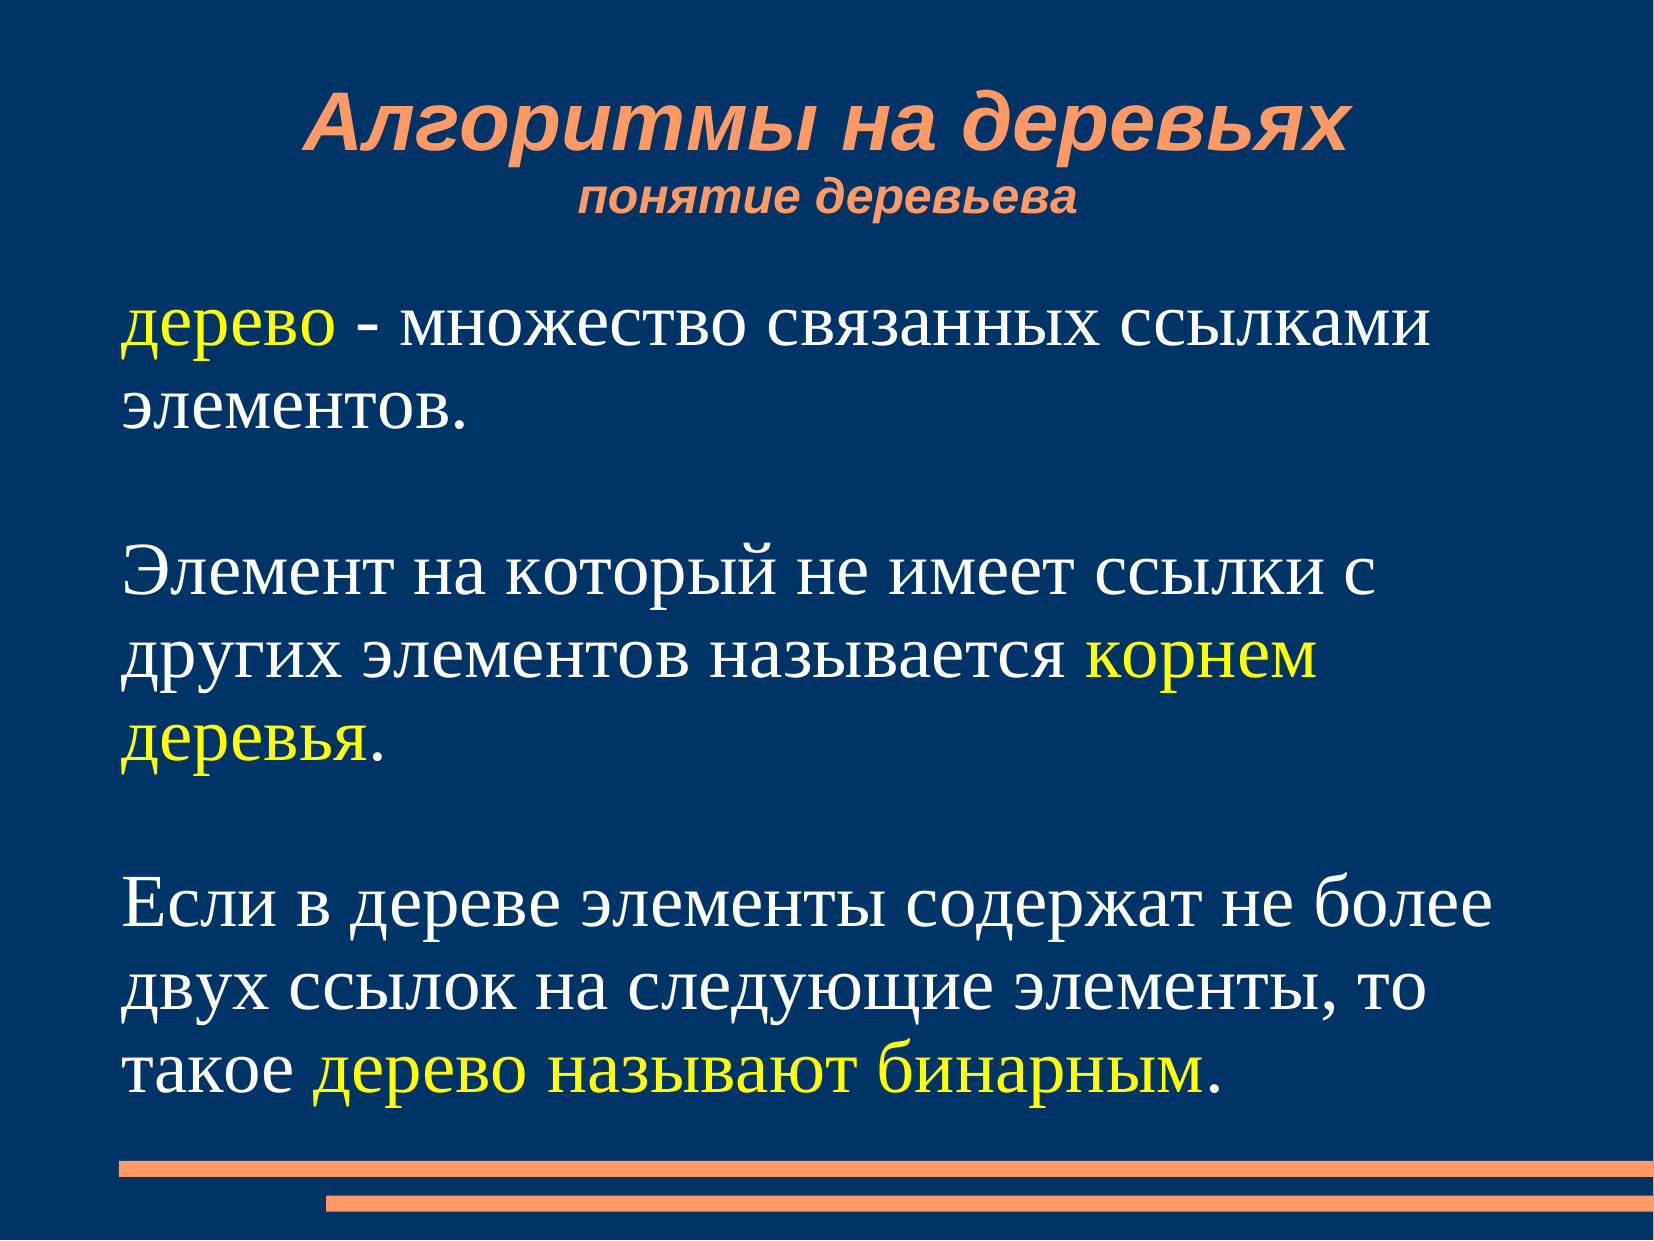

# Алгоритмы на деревьях понятие деревьева
дерево - множество связанных ссылками элементов.
Элемент на который не имеет ссылки с других элементов называется корнем деревья.
Если в дереве элементы содержат не более двух ссылок на следующие элементы, то такое дерево называют бинарным.